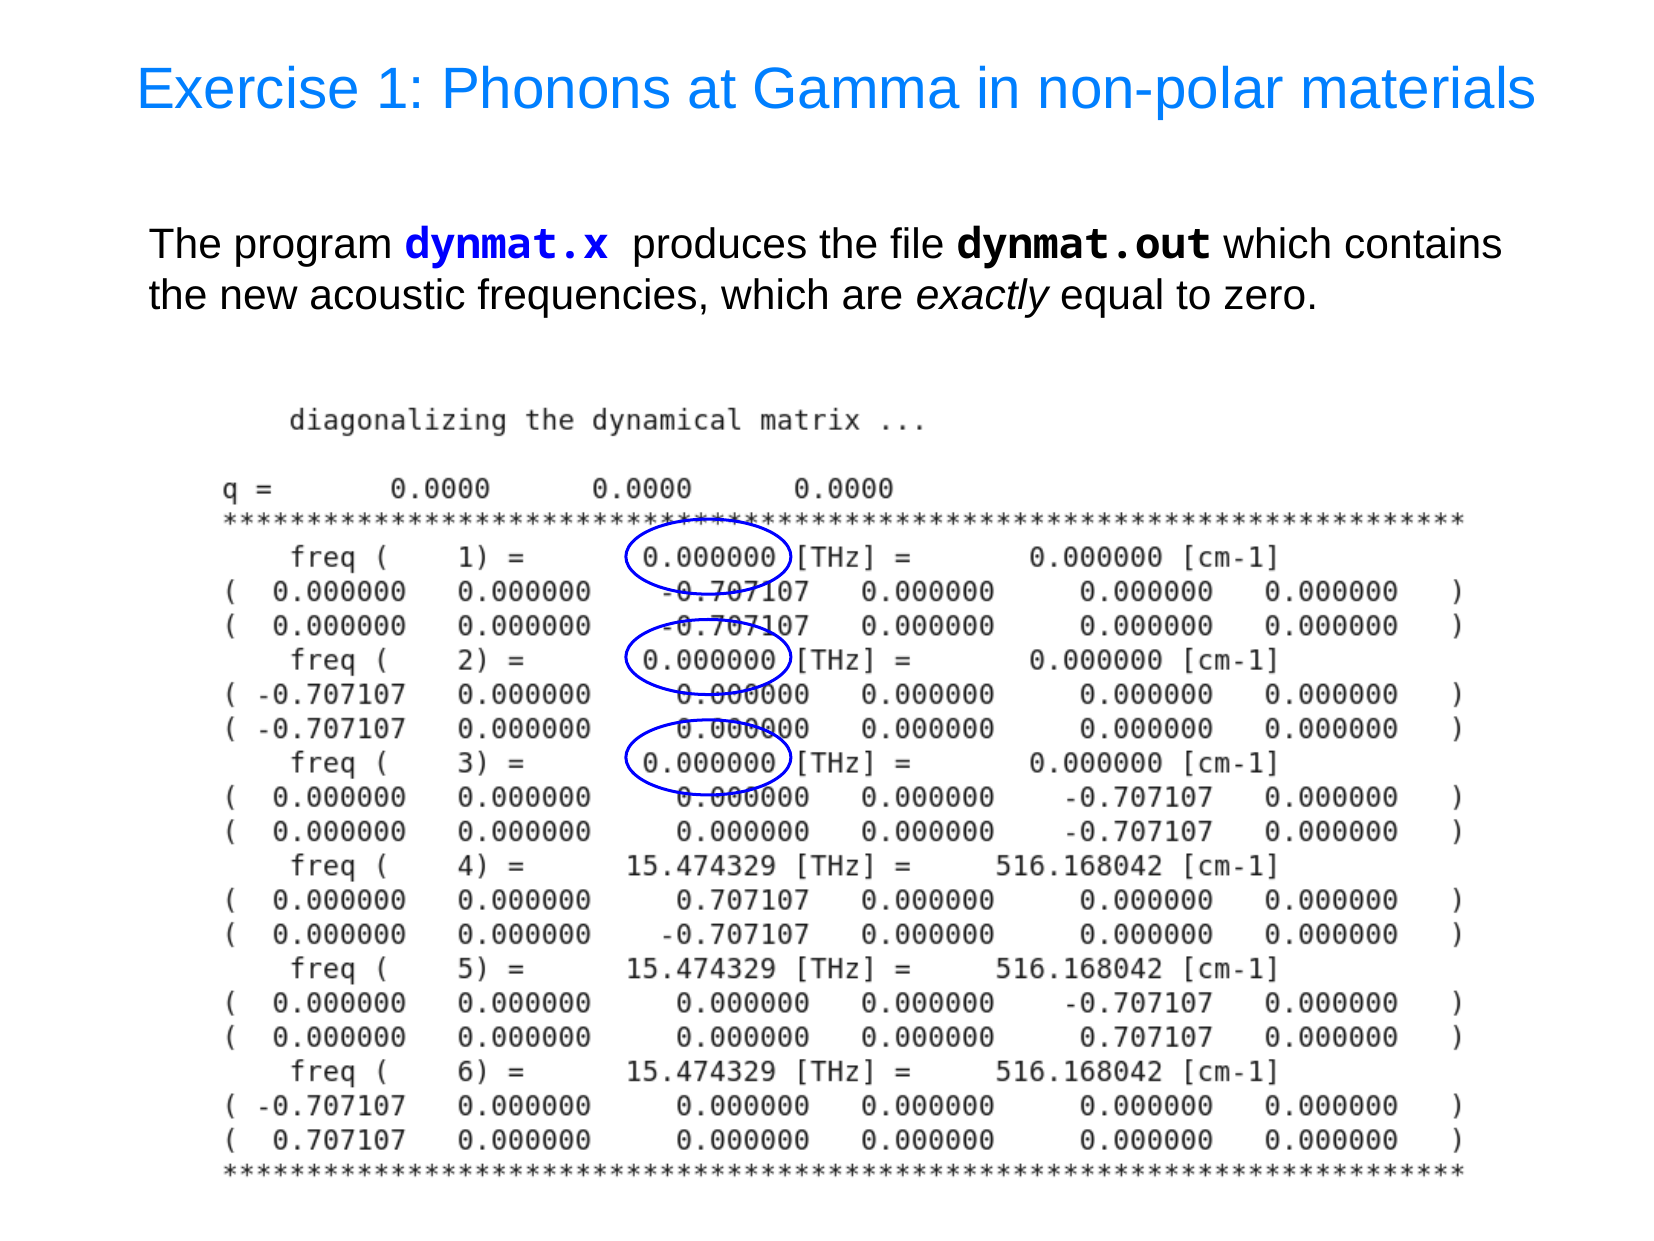

Exercise 1: Phonons at Gamma in non-polar materials
# The program dynmat.x produces the file dynmat.out which contains the new acoustic frequencies, which are exactly equal to zero.